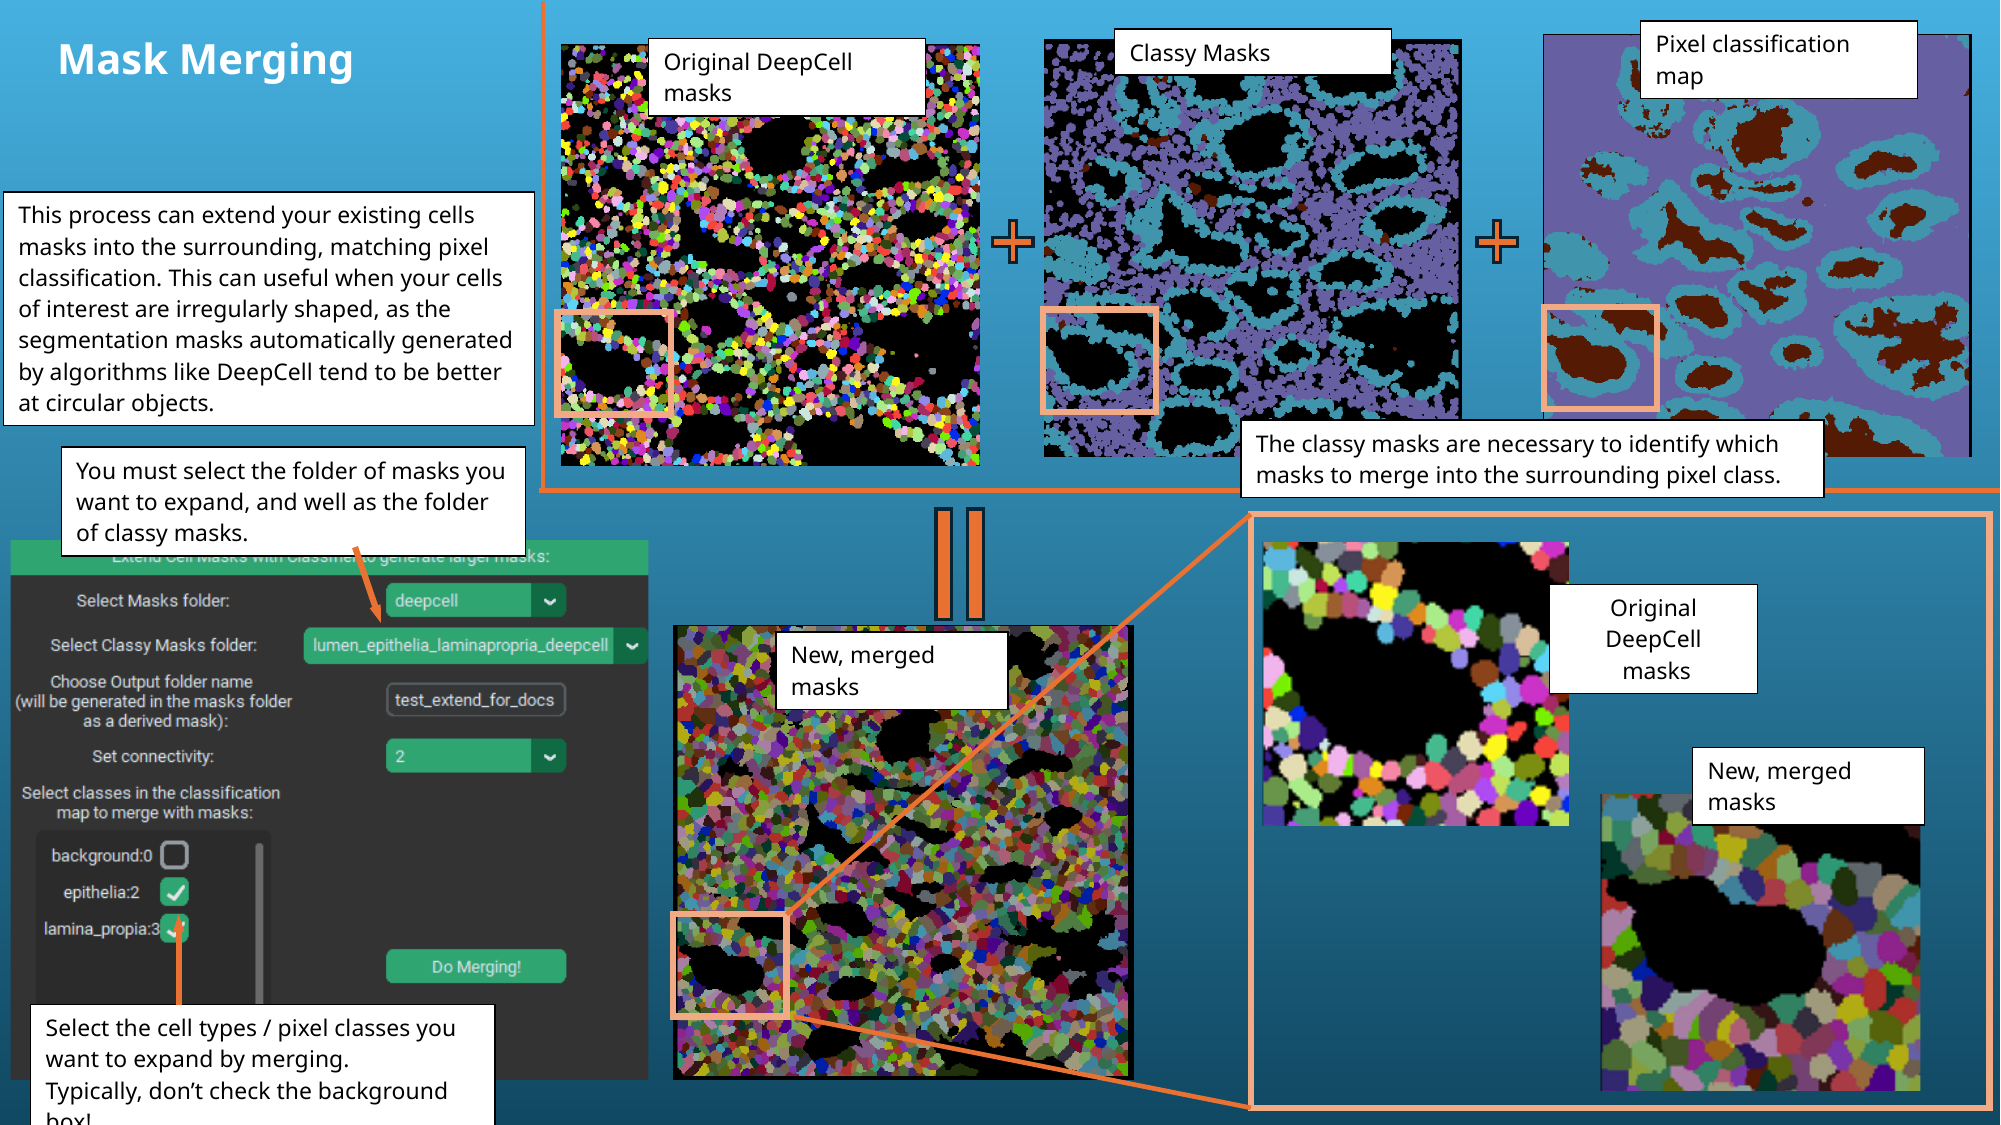

Pixel classification map
Mask Merging
Classy Masks
Original DeepCell masks
This process can extend your existing cells masks into the surrounding, matching pixel classification. This can useful when your cells of interest are irregularly shaped, as the segmentation masks automatically generated by algorithms like DeepCell tend to be better at circular objects.
The classy masks are necessary to identify which masks to merge into the surrounding pixel class.
You must select the folder of masks you want to expand, and well as the folder of classy masks.
Original DeepCell
 masks
New, merged masks
New, merged masks
Select the cell types / pixel classes you want to expand by merging.
Typically, don’t check the background box!